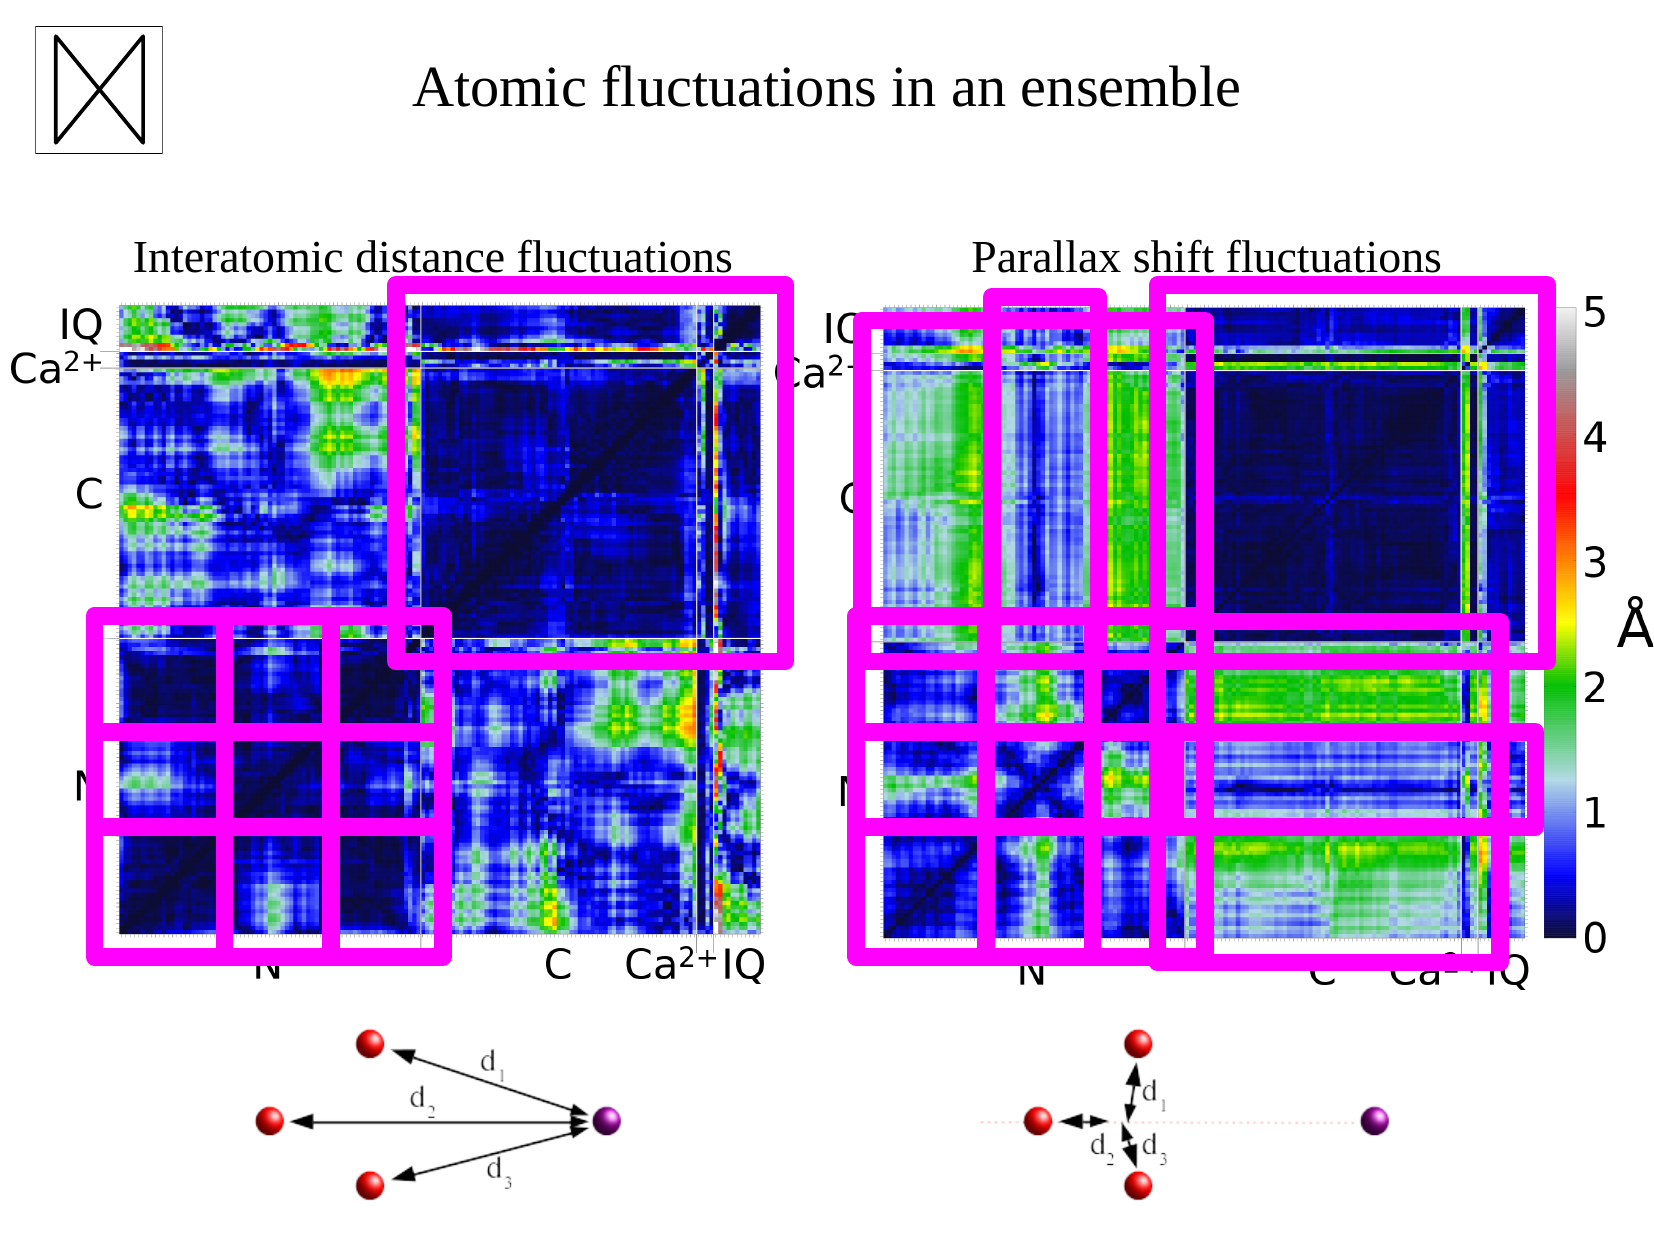

Atomic fluctuations in an ensemble
Interatomic distance fluctuations
Parallax shift fluctuations